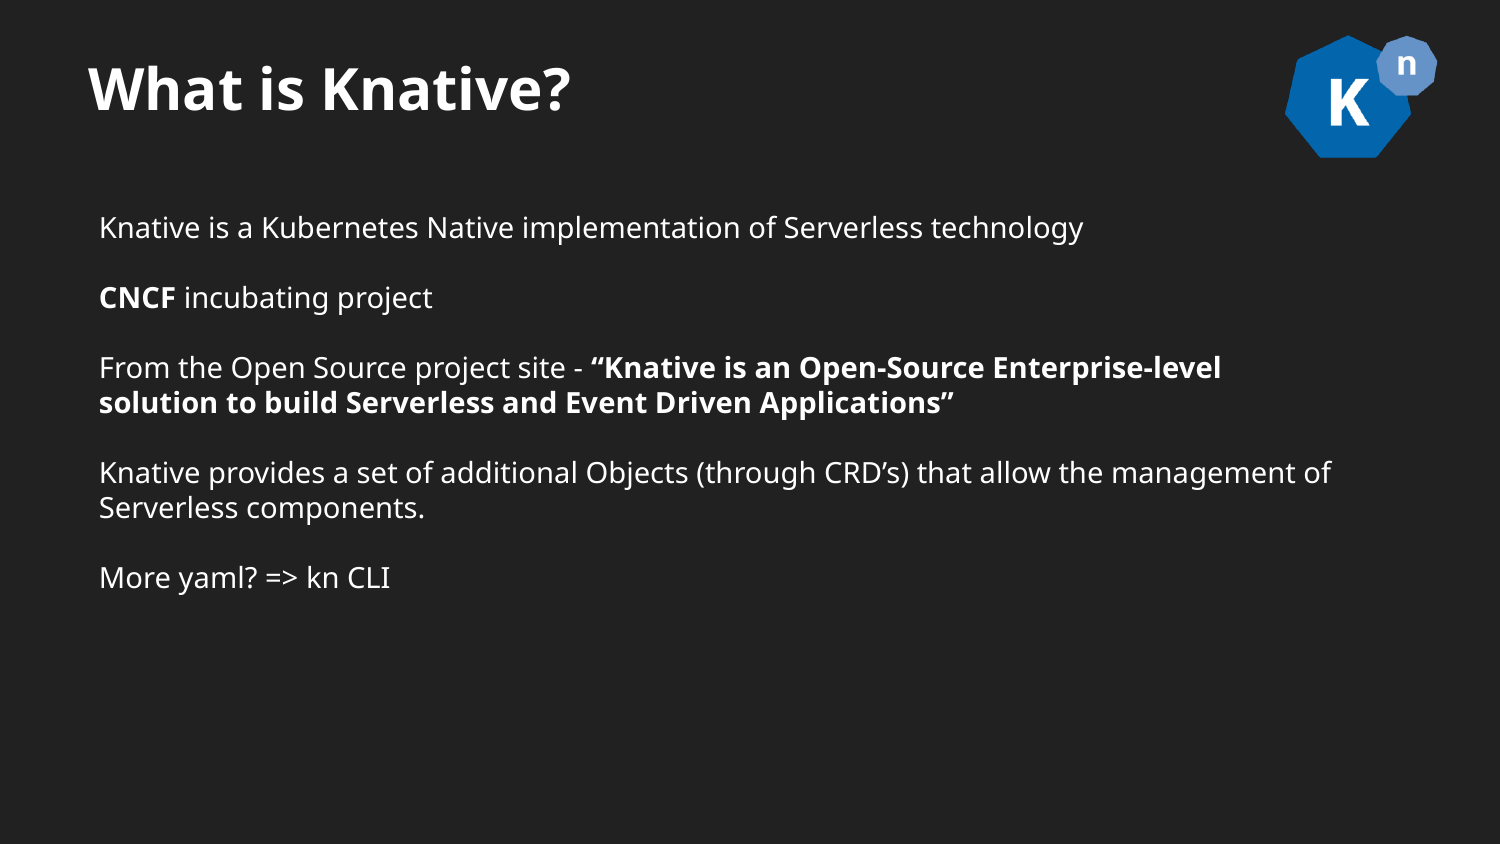

What is Knative?
Knative is a Kubernetes Native implementation of Serverless technology
CNCF incubating project
From the Open Source project site - “Knative is an Open-Source Enterprise-level solution to build Serverless and Event Driven Applications”
Knative provides a set of additional Objects (through CRD’s) that allow the management of Serverless components.
More yaml? => kn CLI